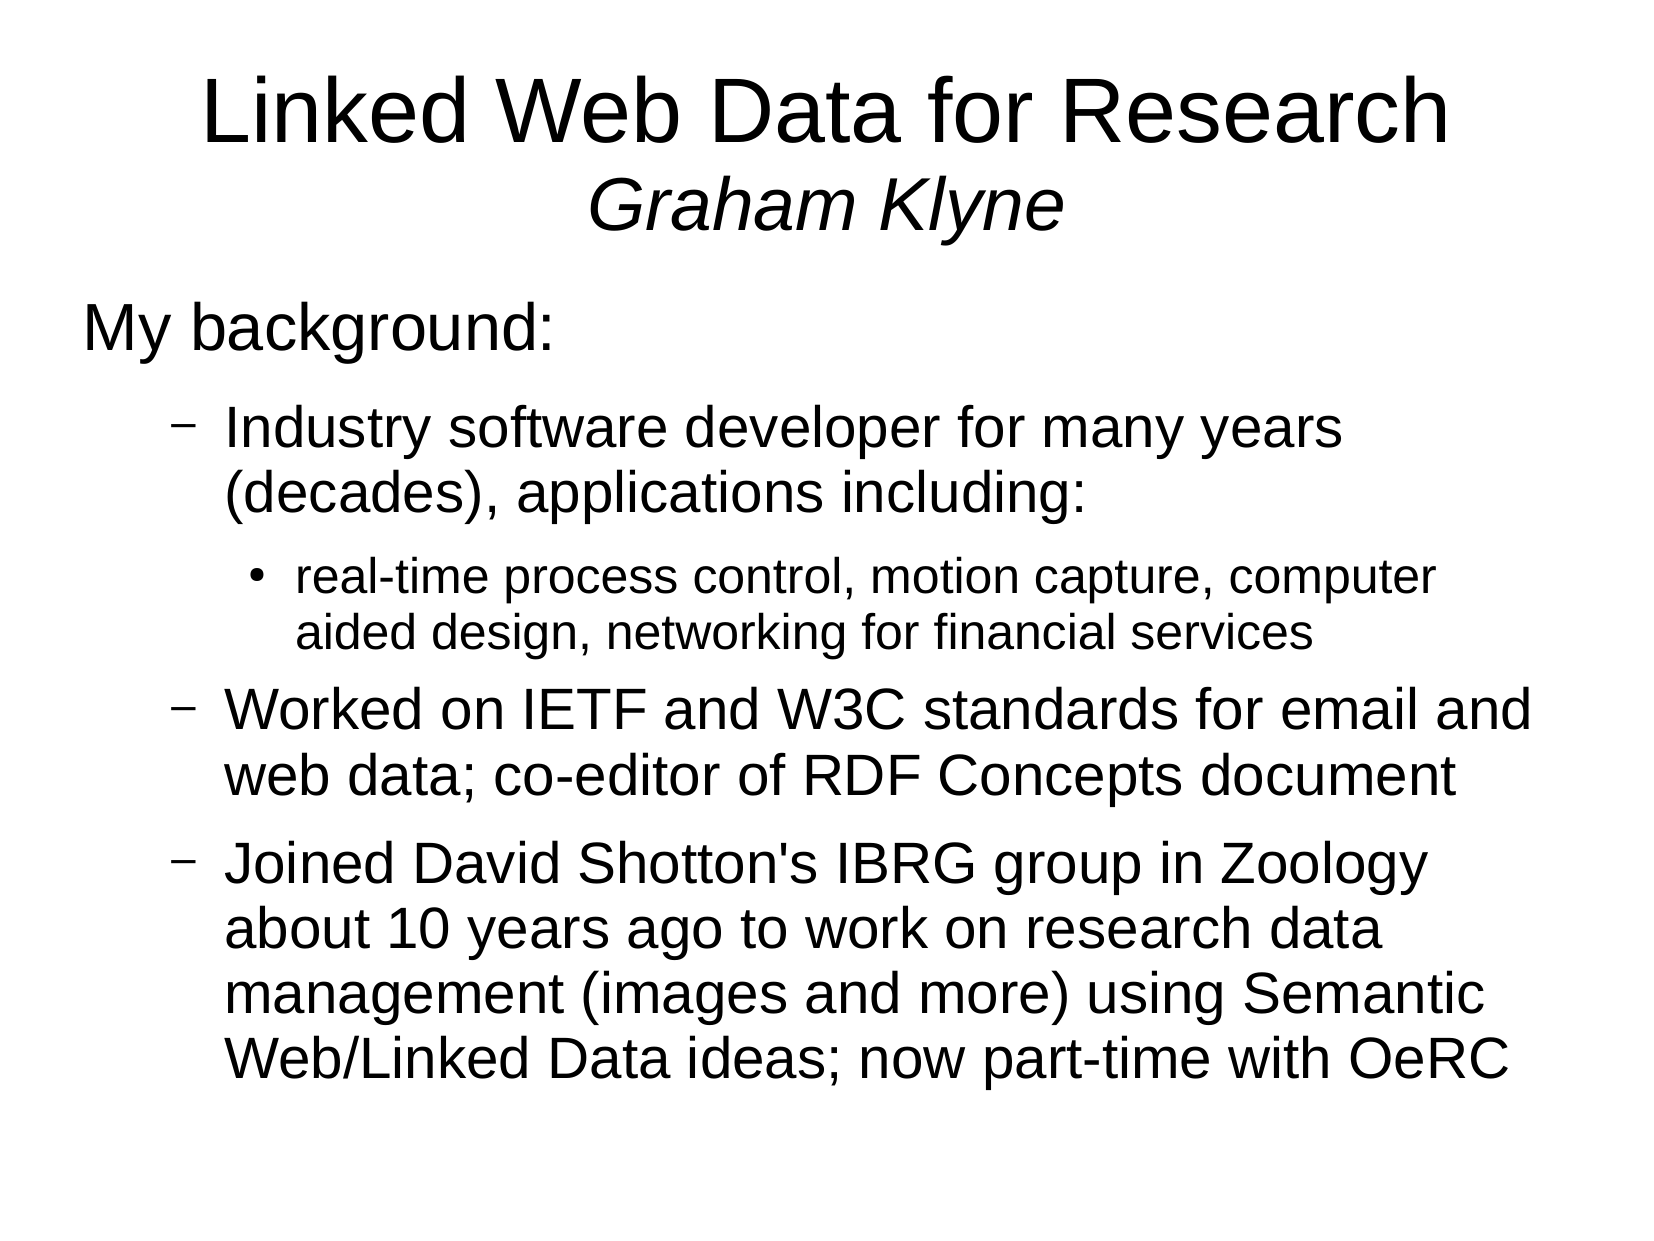

# Linked Web Data for Research Graham Klyne
My background:
Industry software developer for many years (decades), applications including:
real-time process control, motion capture, computer aided design, networking for financial services
Worked on IETF and W3C standards for email and web data; co-editor of RDF Concepts document
Joined David Shotton's IBRG group in Zoology about 10 years ago to work on research data management (images and more) using Semantic Web/Linked Data ideas; now part-time with OeRC